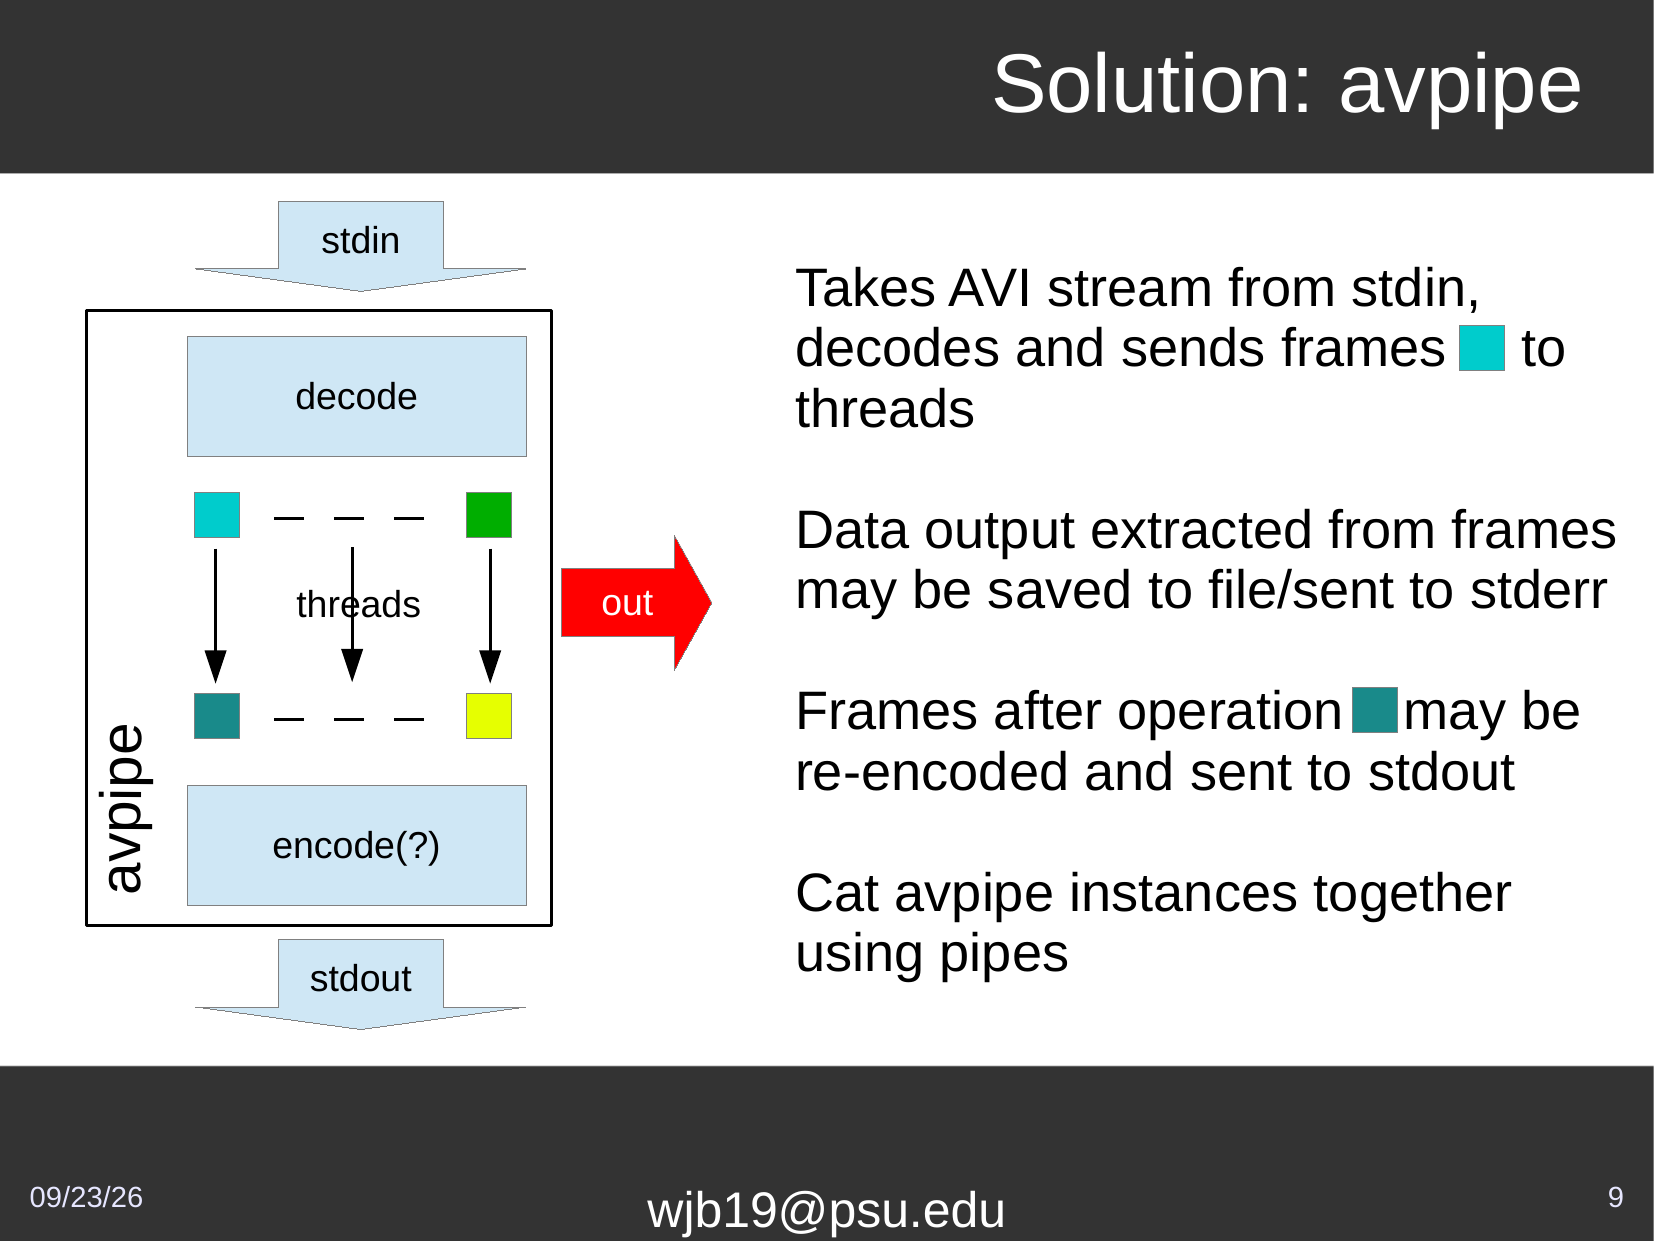

Solution: avpipe
stdin
# Takes AVI stream from stdin, decodes and sends frames to threads Data output extracted from frames may be saved to file/sent to stderr Frames after operation may be re-encoded and sent to stdout Cat avpipe instances together using pipes
decode
out
threads
avpipe
encode(?)
stdout
9
wjb19@psu.edu